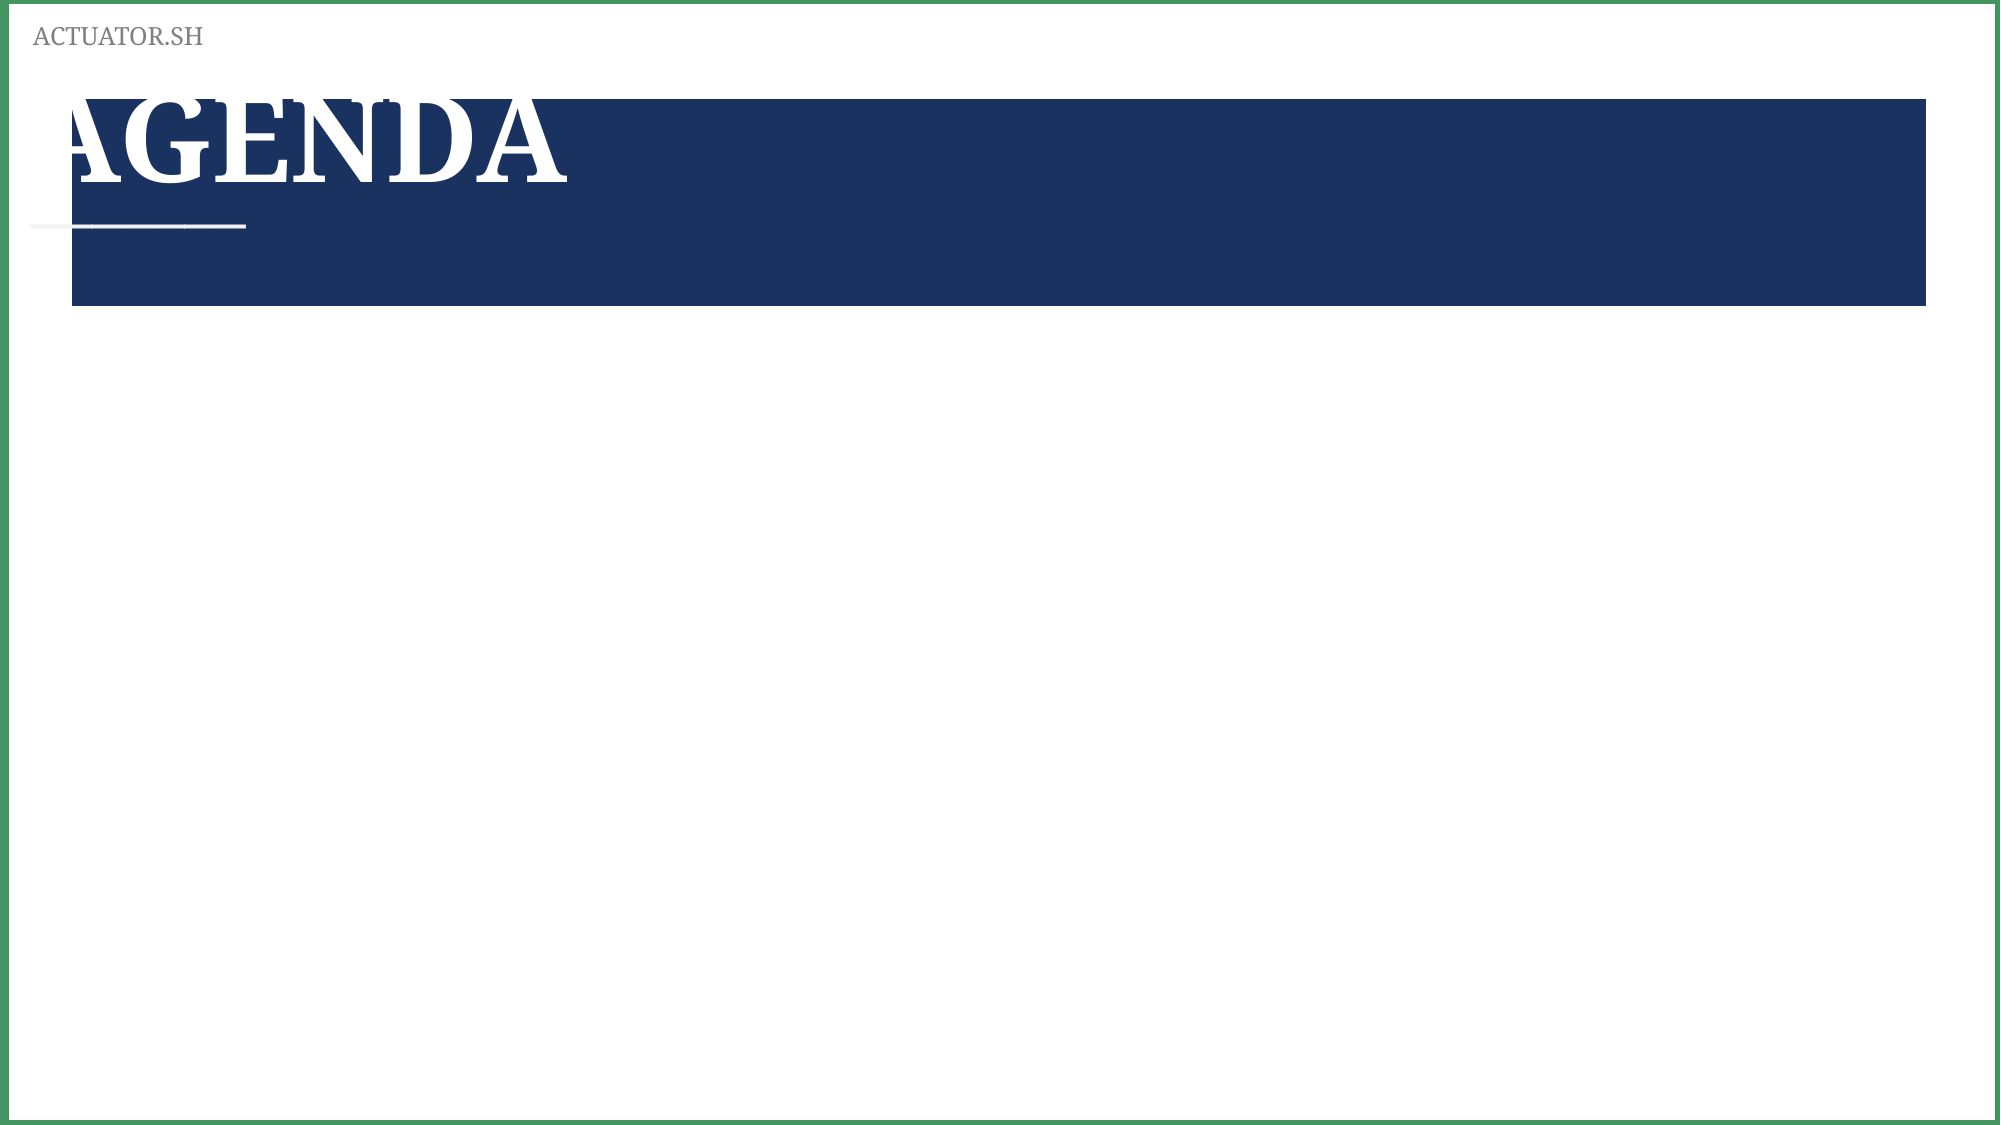

Actuator.sh
# AGENDA
_______
#WHOAMI
OVERVIEW OF ANDROID SECURITY CHALLENGES
MECHANISM OF INTER-APP COLLUSION
CASE STUDIES